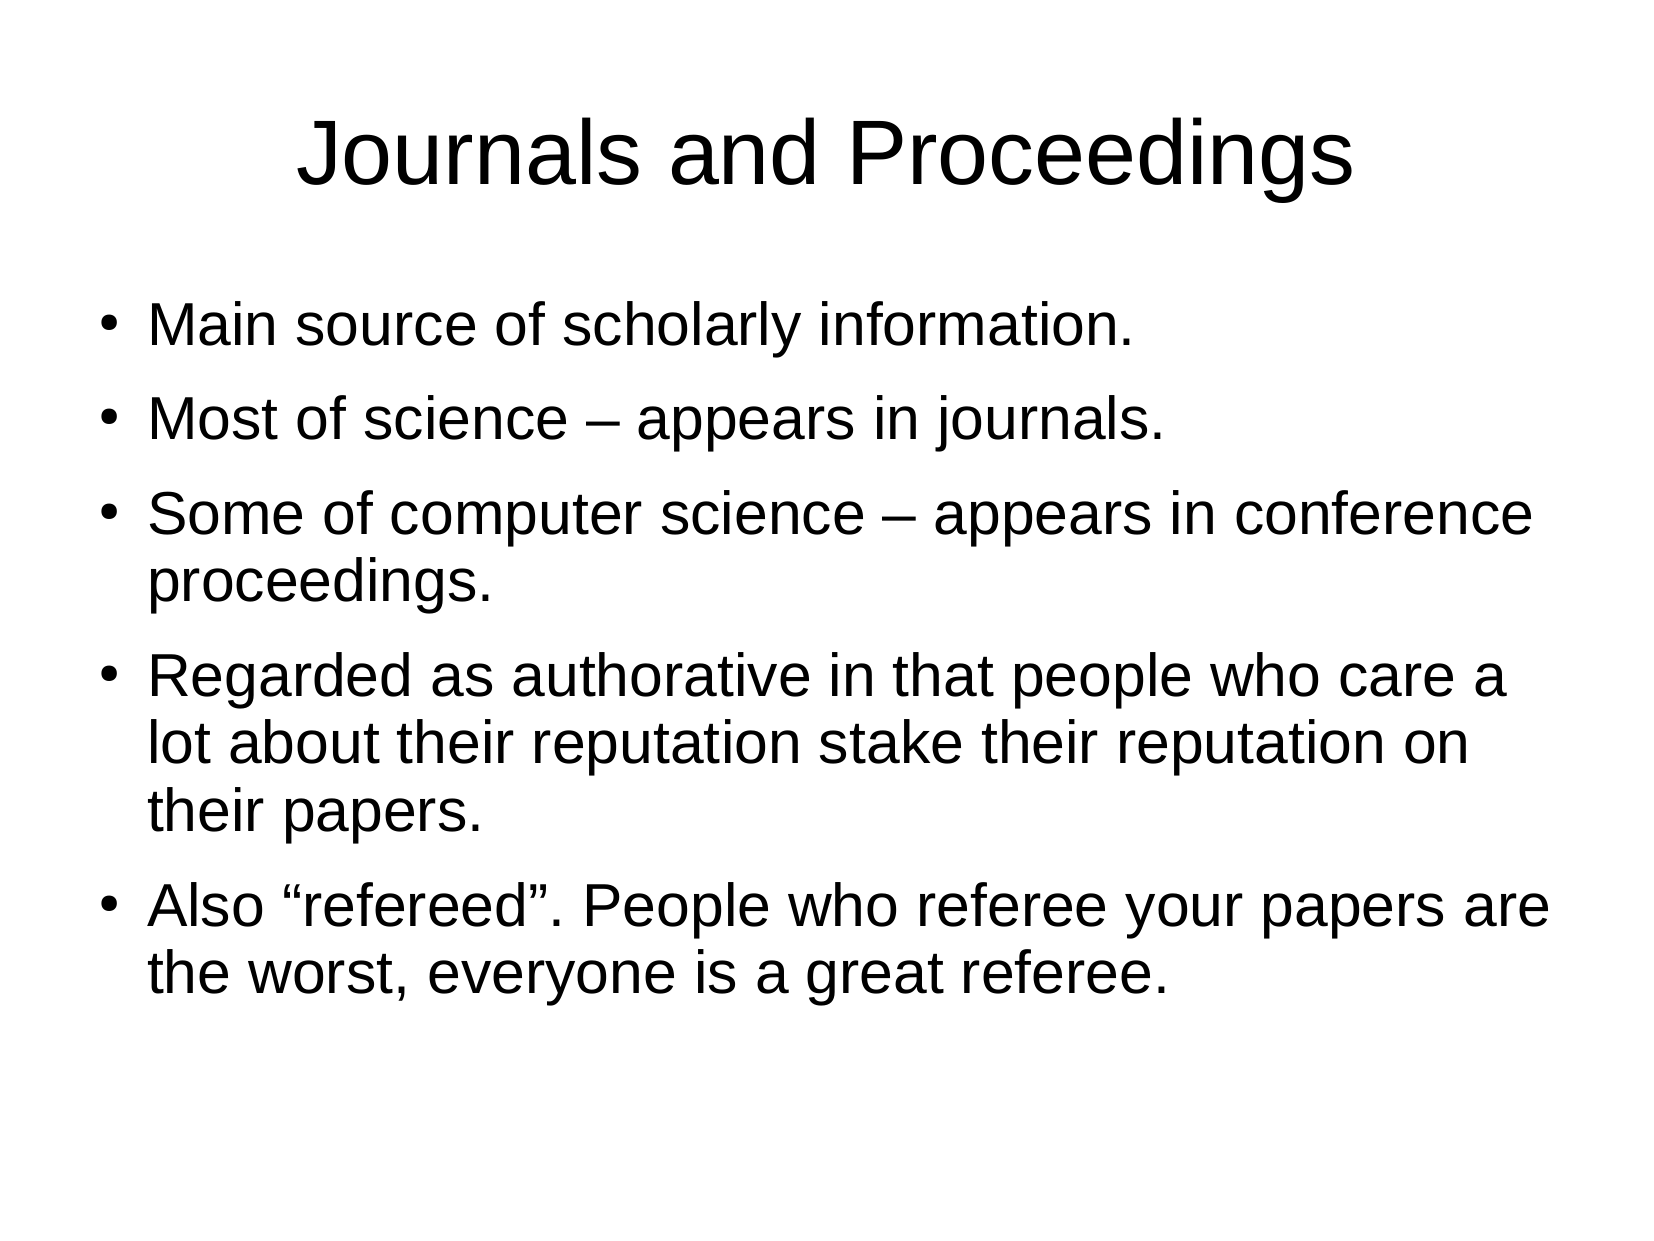

# Journals and Proceedings
Main source of scholarly information.
Most of science – appears in journals.
Some of computer science – appears in conference proceedings.
Regarded as authorative in that people who care a lot about their reputation stake their reputation on their papers.
Also “refereed”. People who referee your papers are the worst, everyone is a great referee.